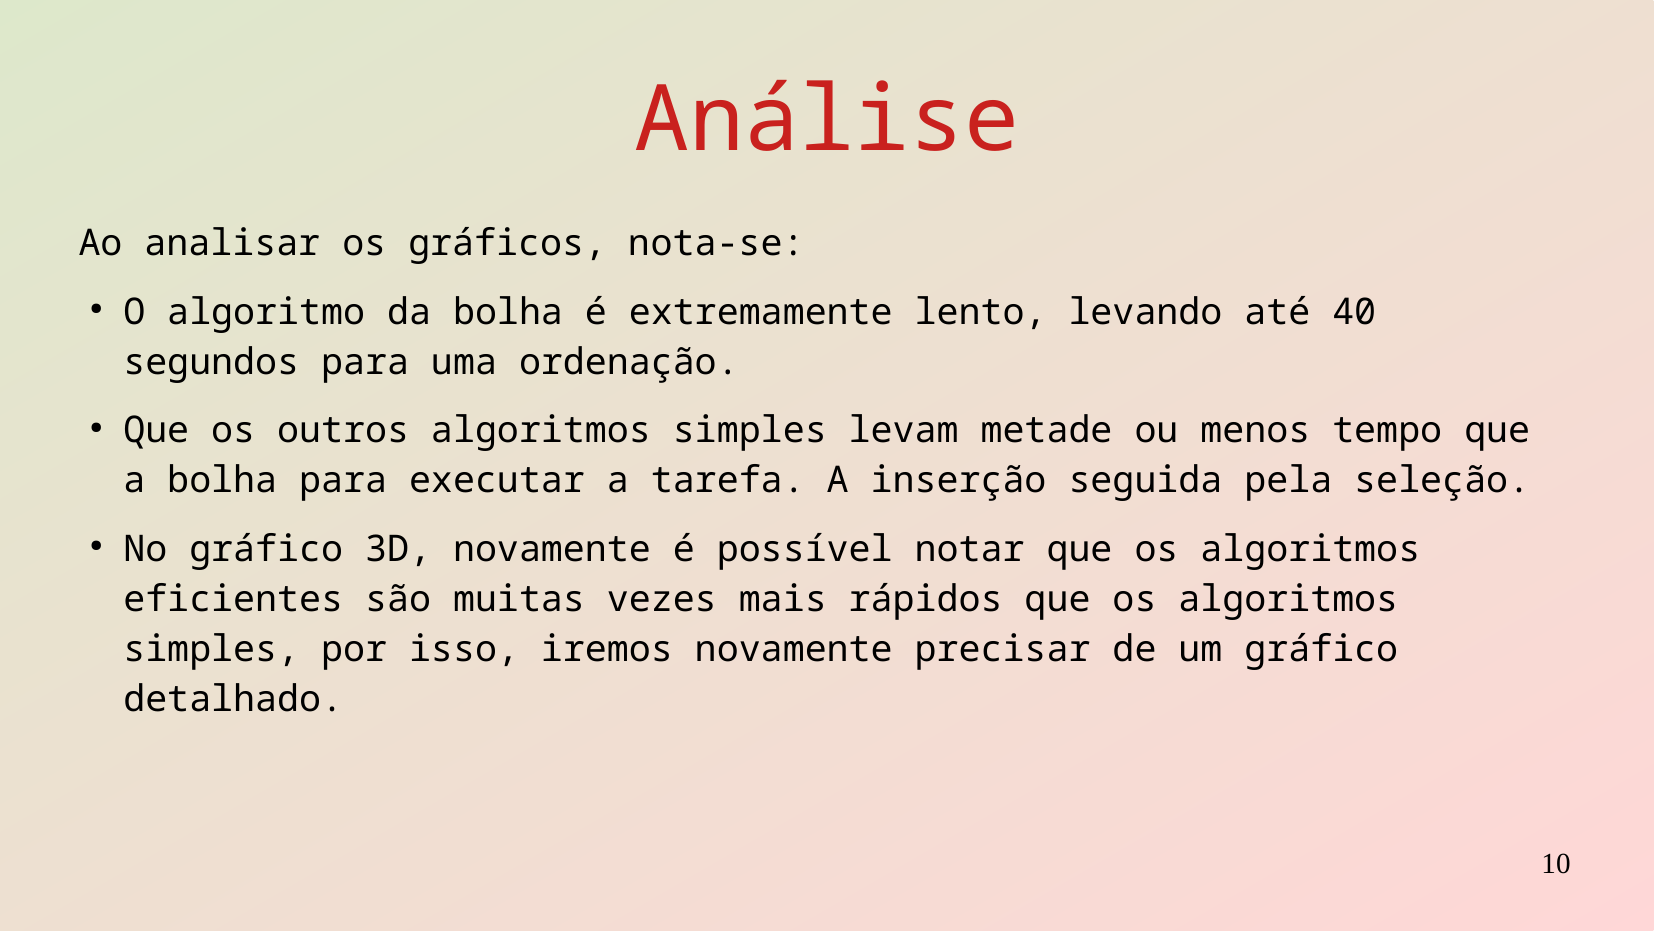

# Análise
Ao analisar os gráficos, nota-se:
O algoritmo da bolha é extremamente lento, levando até 40 segundos para uma ordenação.
Que os outros algoritmos simples levam metade ou menos tempo que a bolha para executar a tarefa. A inserção seguida pela seleção.
No gráfico 3D, novamente é possível notar que os algoritmos eficientes são muitas vezes mais rápidos que os algoritmos simples, por isso, iremos novamente precisar de um gráfico detalhado.
10